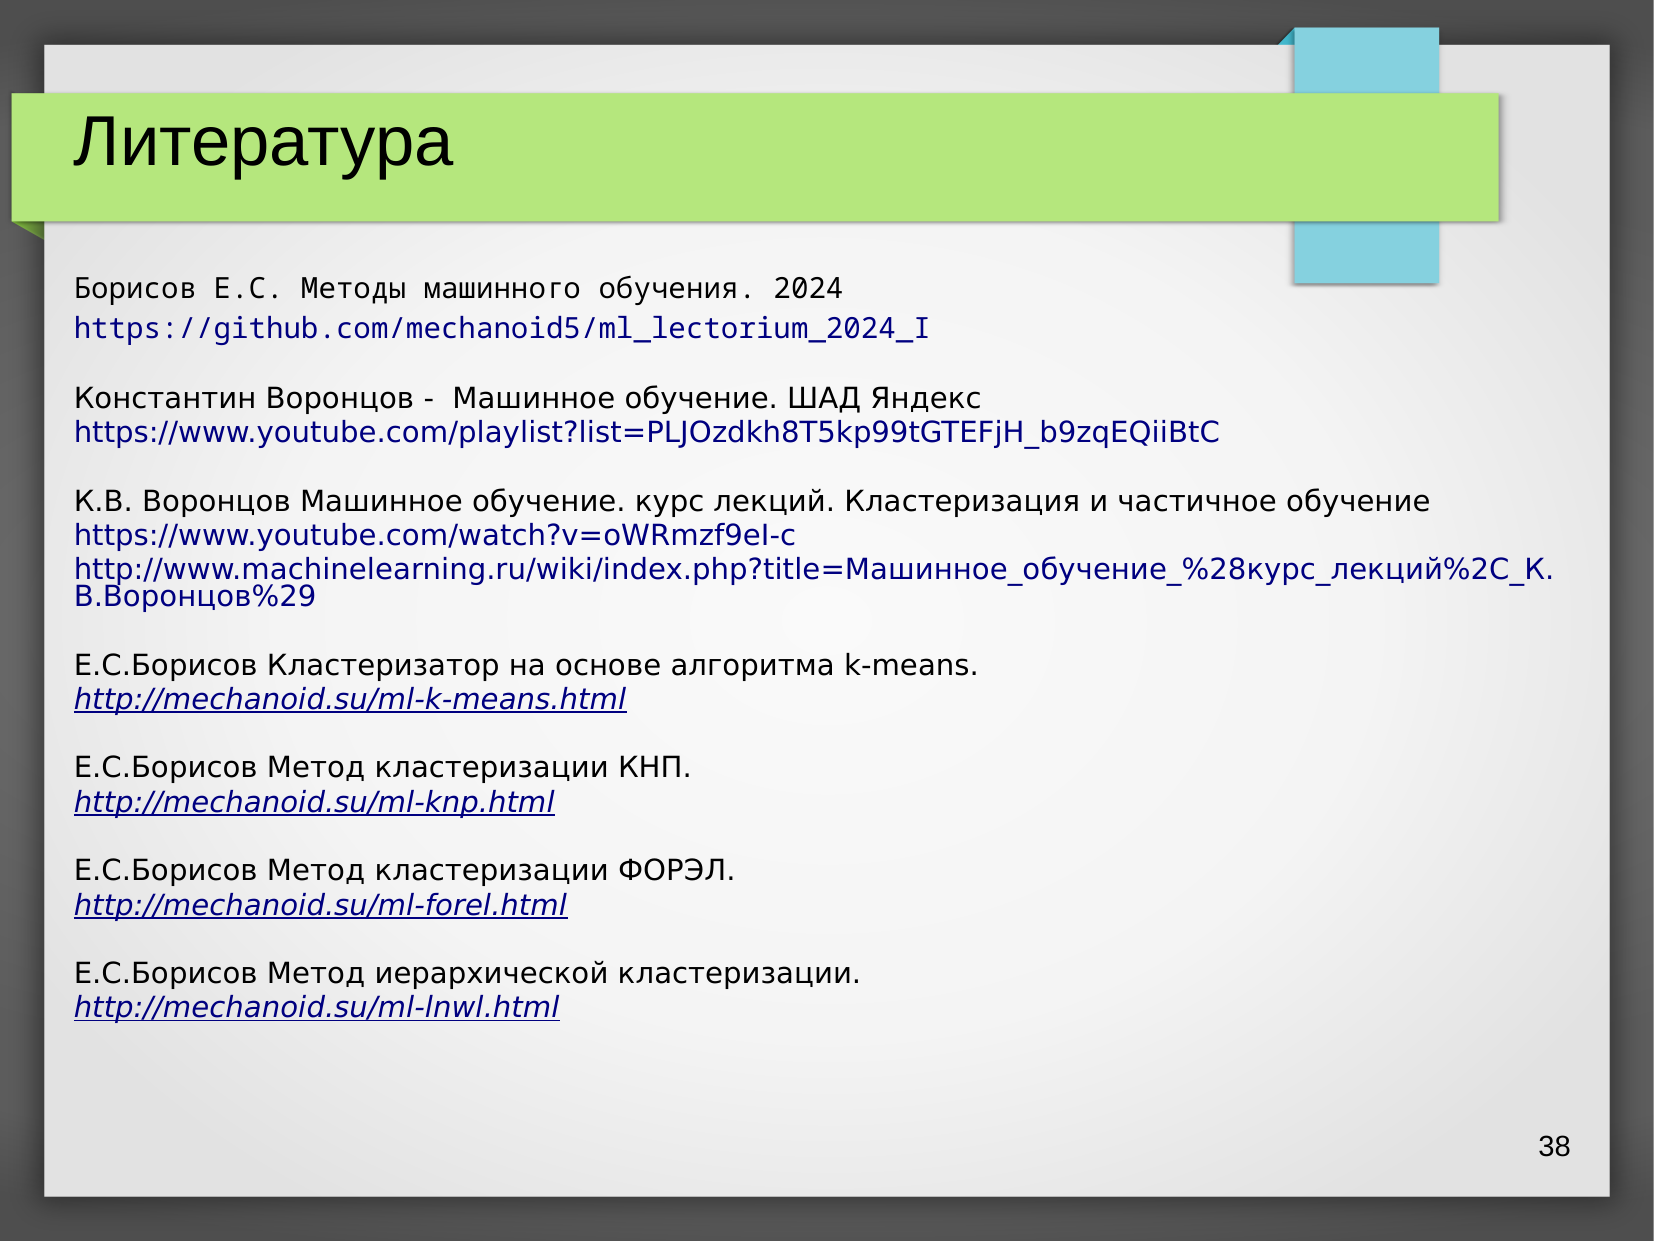

Литература
Борисов Е.С. Методы машинного обучения. 2024
https://github.com/mechanoid5/ml_lectorium_2024_I
Константин Воронцов - Машинное обучение. ШАД Яндексhttps://www.youtube.com/playlist?list=PLJOzdkh8T5kp99tGTEFjH_b9zqEQiiBtC
К.В. Воронцов Машинное обучение. курс лекций. Кластеризация и частичное обучение
https://www.youtube.com/watch?v=oWRmzf9eI-c
http://www.machinelearning.ru/wiki/index.php?title=Машинное_обучение_%28курс_лекций%2C_К.В.Воронцов%29
Е.С.Борисов Кластеризатор на основе алгоритма k-means.
http://mechanoid.su/ml-k-means.html
Е.С.Борисов Метод кластеризации КНП.
http://mechanoid.su/ml-knp.html
Е.С.Борисов Метод кластеризации ФОРЭЛ.
http://mechanoid.su/ml-forel.html
Е.С.Борисов Метод иерархической кластеризации.
http://mechanoid.su/ml-lnwl.html
38